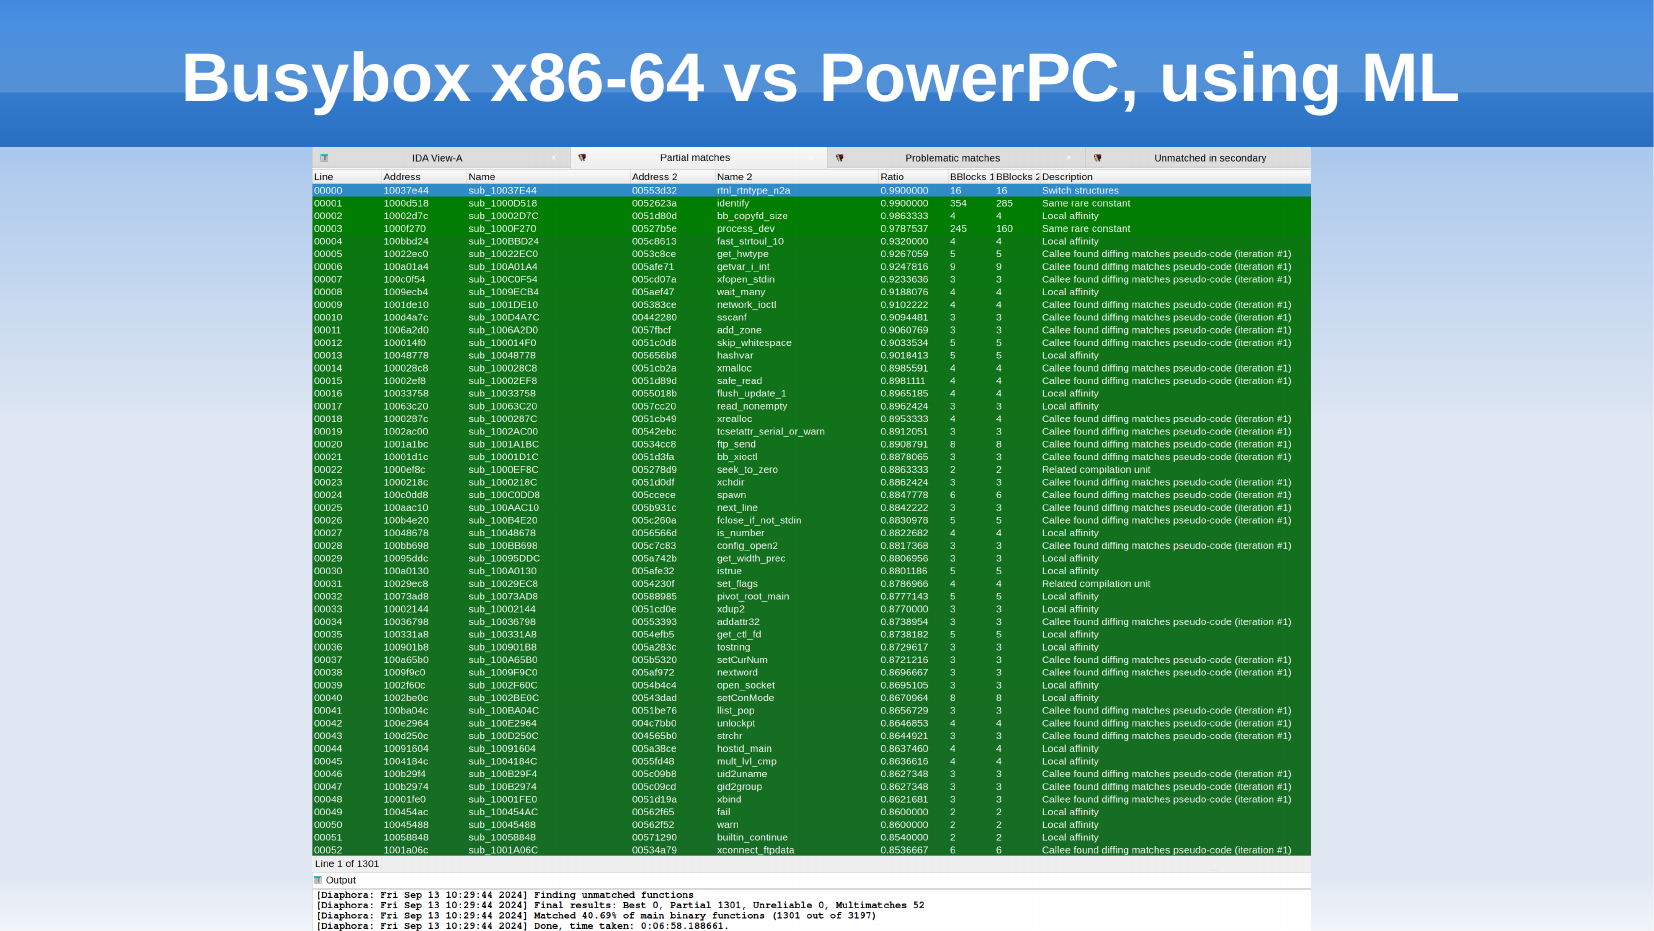

# Busybox x86-64 vs PowerPC, using ML